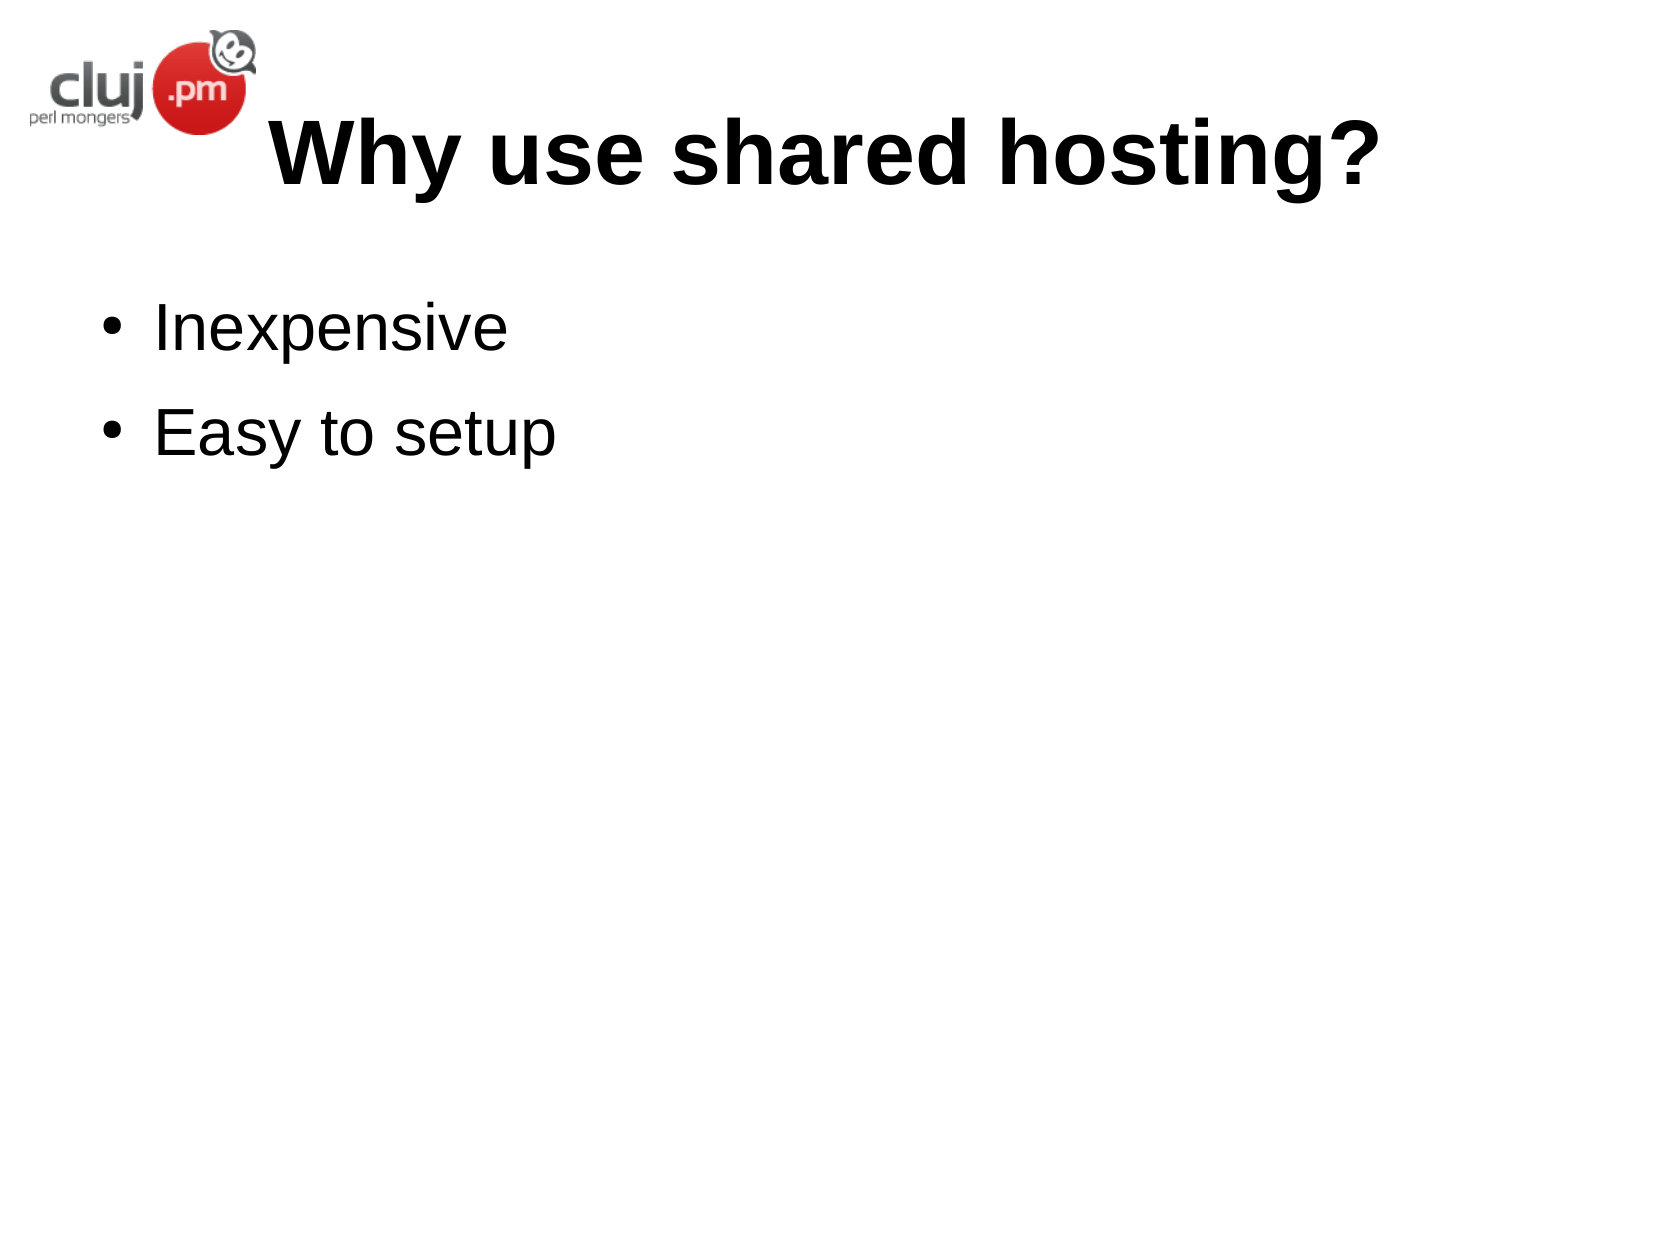

# Why use shared hosting?
Inexpensive
Easy to setup